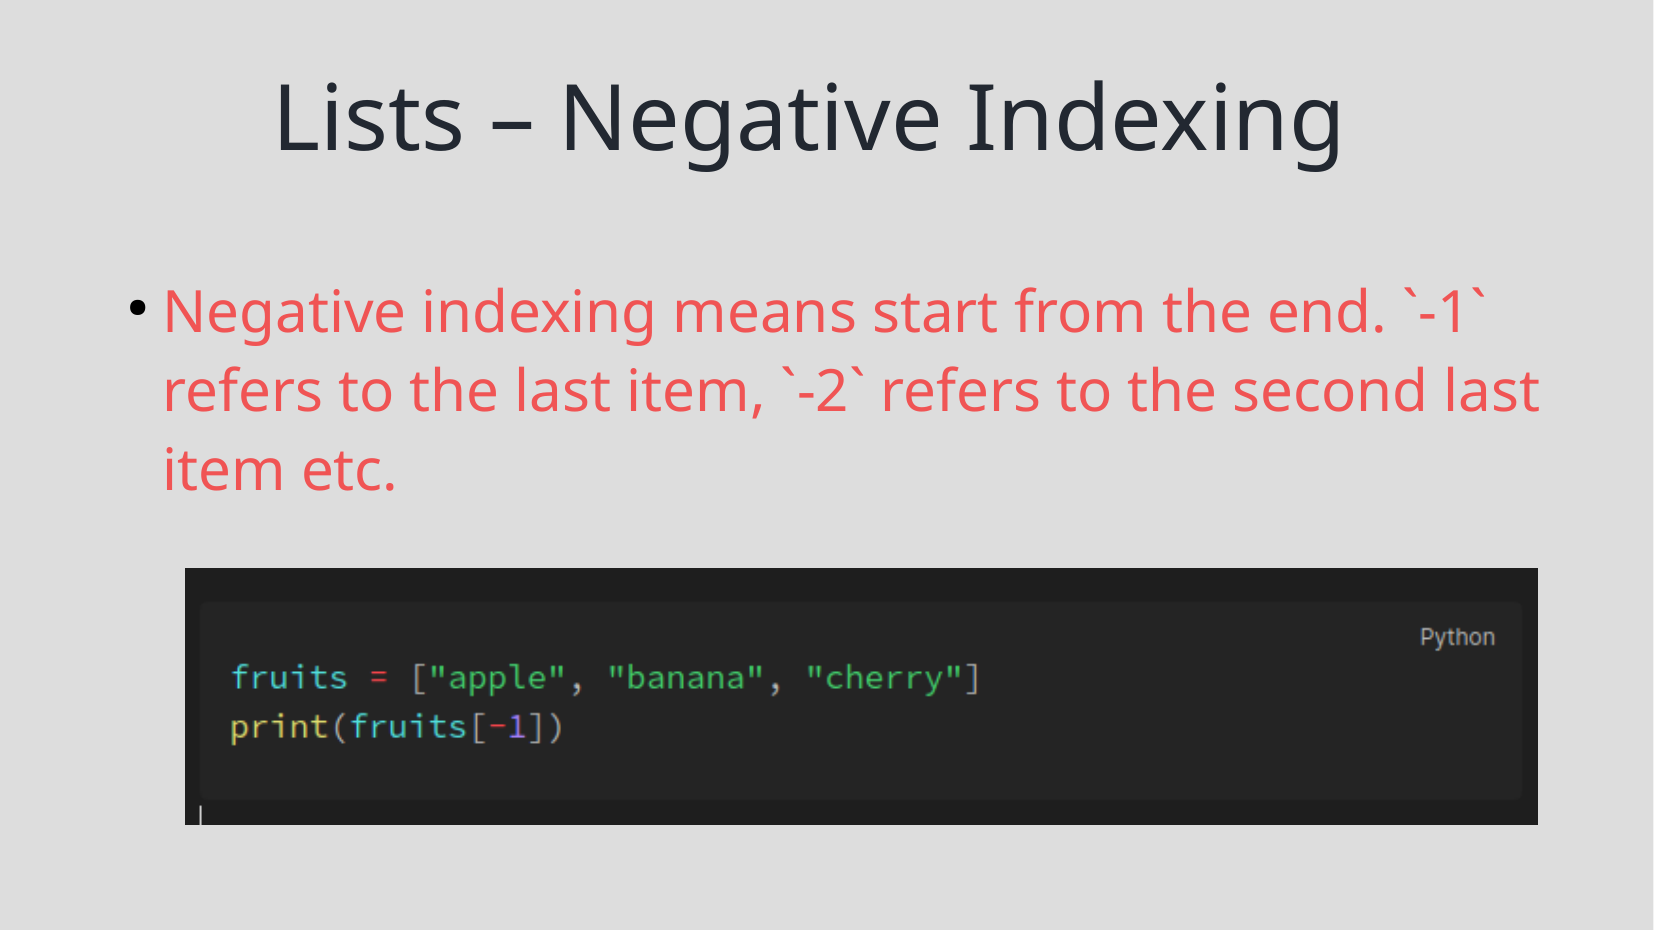

# Lists – Negative Indexing
Negative indexing means start from the end. `-1` refers to the last item, `-2` refers to the second last item etc.